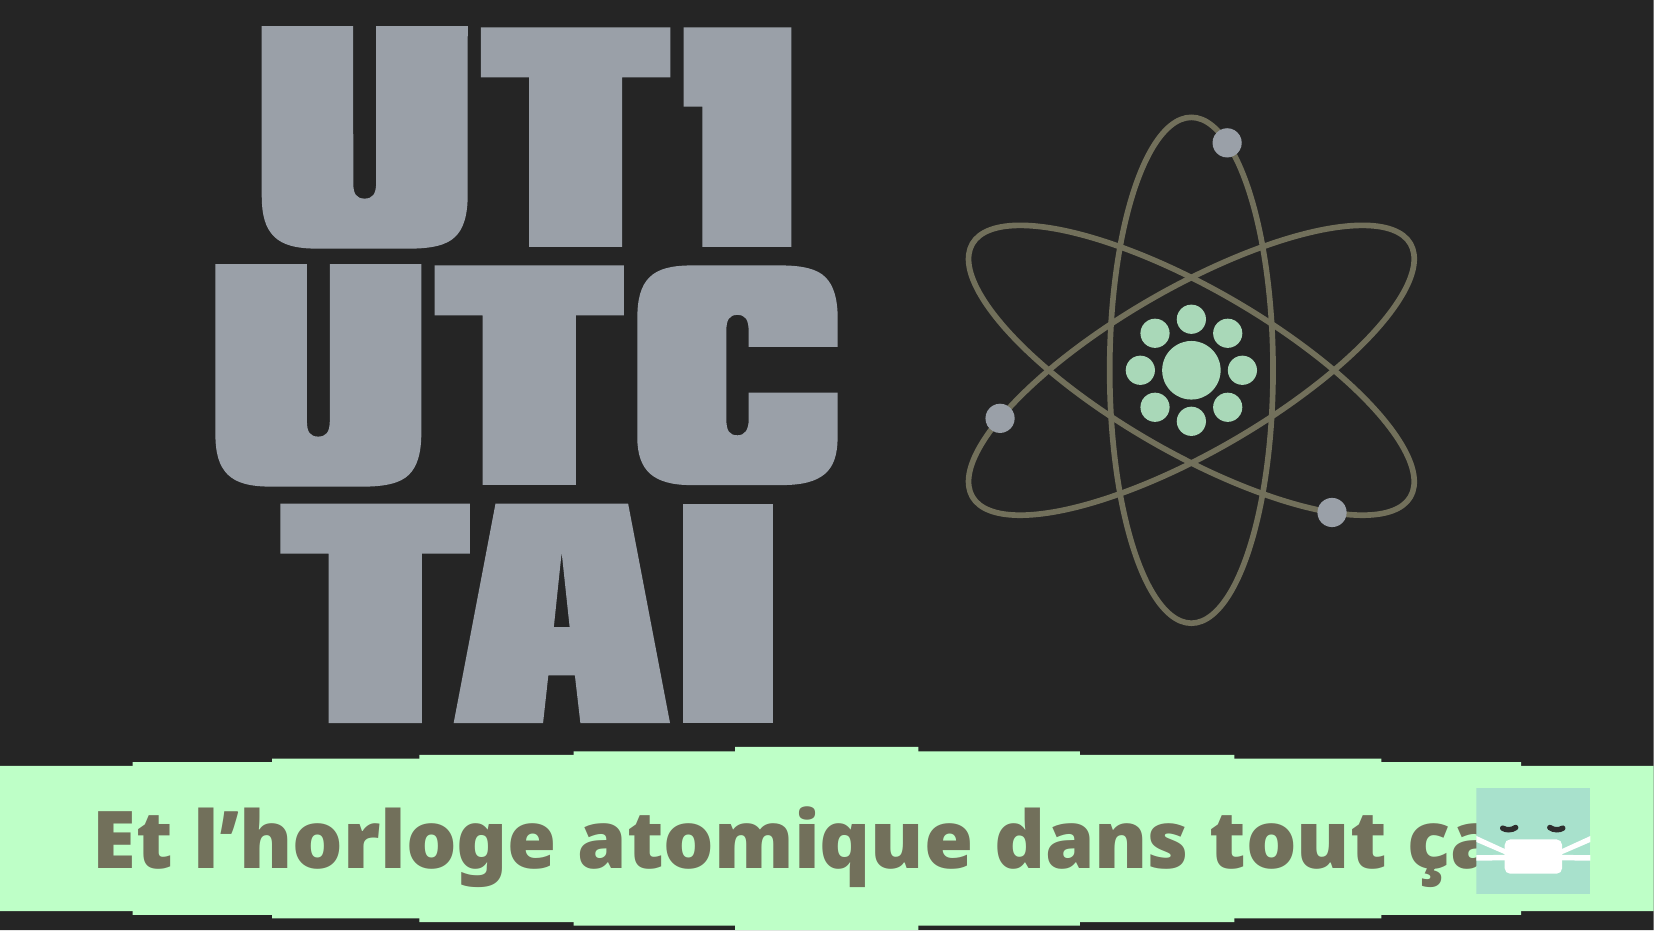

# Et l’horloge atomique dans tout ça ?